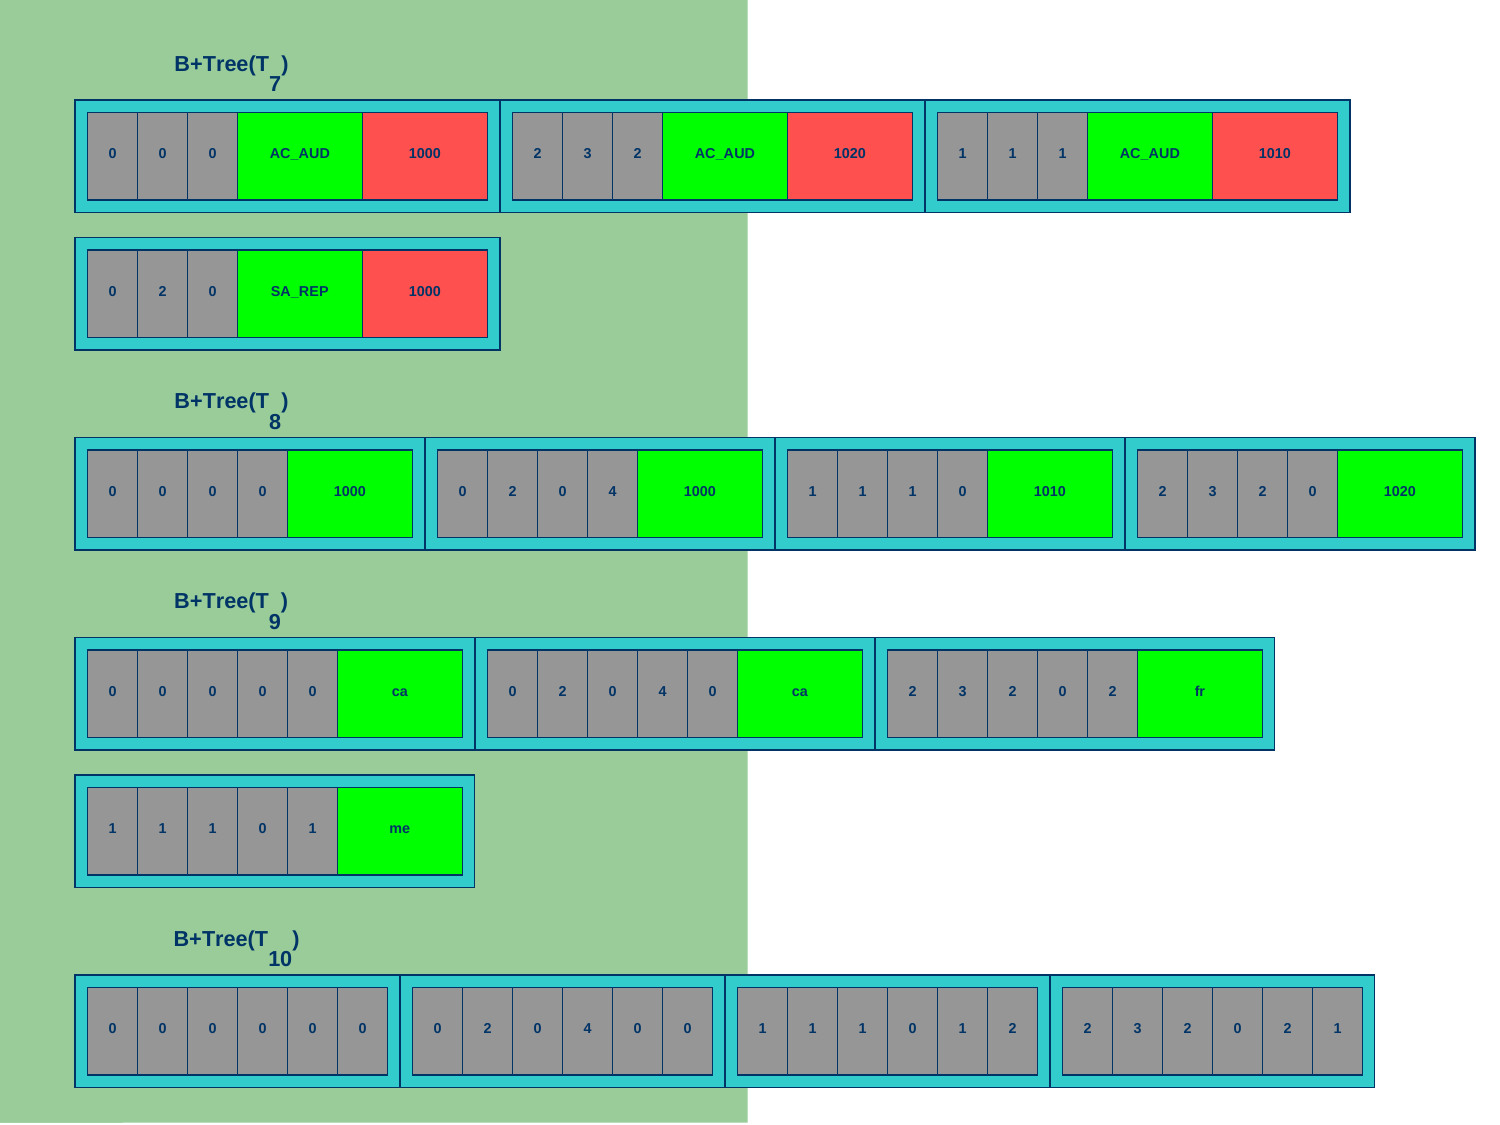

B+Tree(T7)
0
0
0
AC_AUD
1000
2
3
2
AC_AUD
1020
1
1
1
AC_AUD
1010
0
2
0
SA_REP
1000
B+Tree(T8)
0
0
0
0
1000
0
2
0
4
1000
1
1
1
0
1010
2
3
2
0
1020
B+Tree(T9)
0
0
0
0
0
ca
0
2
0
4
0
ca
2
3
2
0
2
fr
1
1
1
0
1
me
B+Tree(T10)
0
0
0
0
0
0
0
2
0
4
0
0
1
1
1
0
1
2
2
3
2
0
2
1